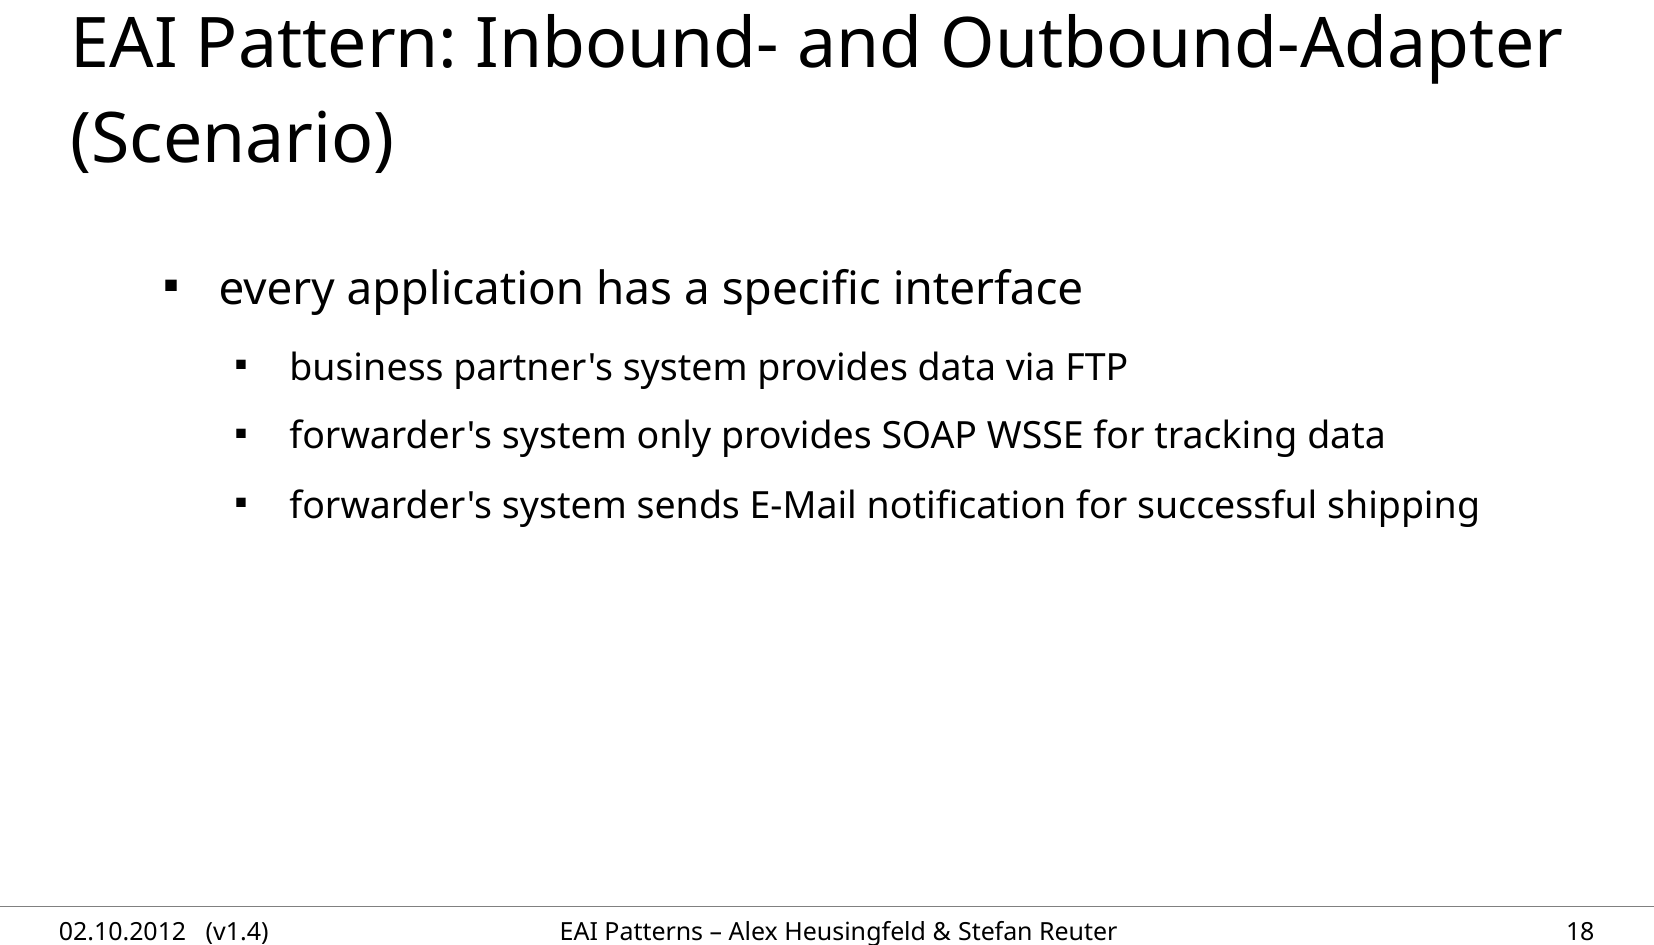

# EAI Pattern: Inbound- and Outbound-Adapter (Scenario)
every application has a specific interface
business partner's system provides data via FTP
forwarder's system only provides SOAP WSSE for tracking data
forwarder's system sends E-Mail notification for successful shipping
2012-08-30
EAI Patterns - Alex Heusingfeld & Stefan Reuter
18